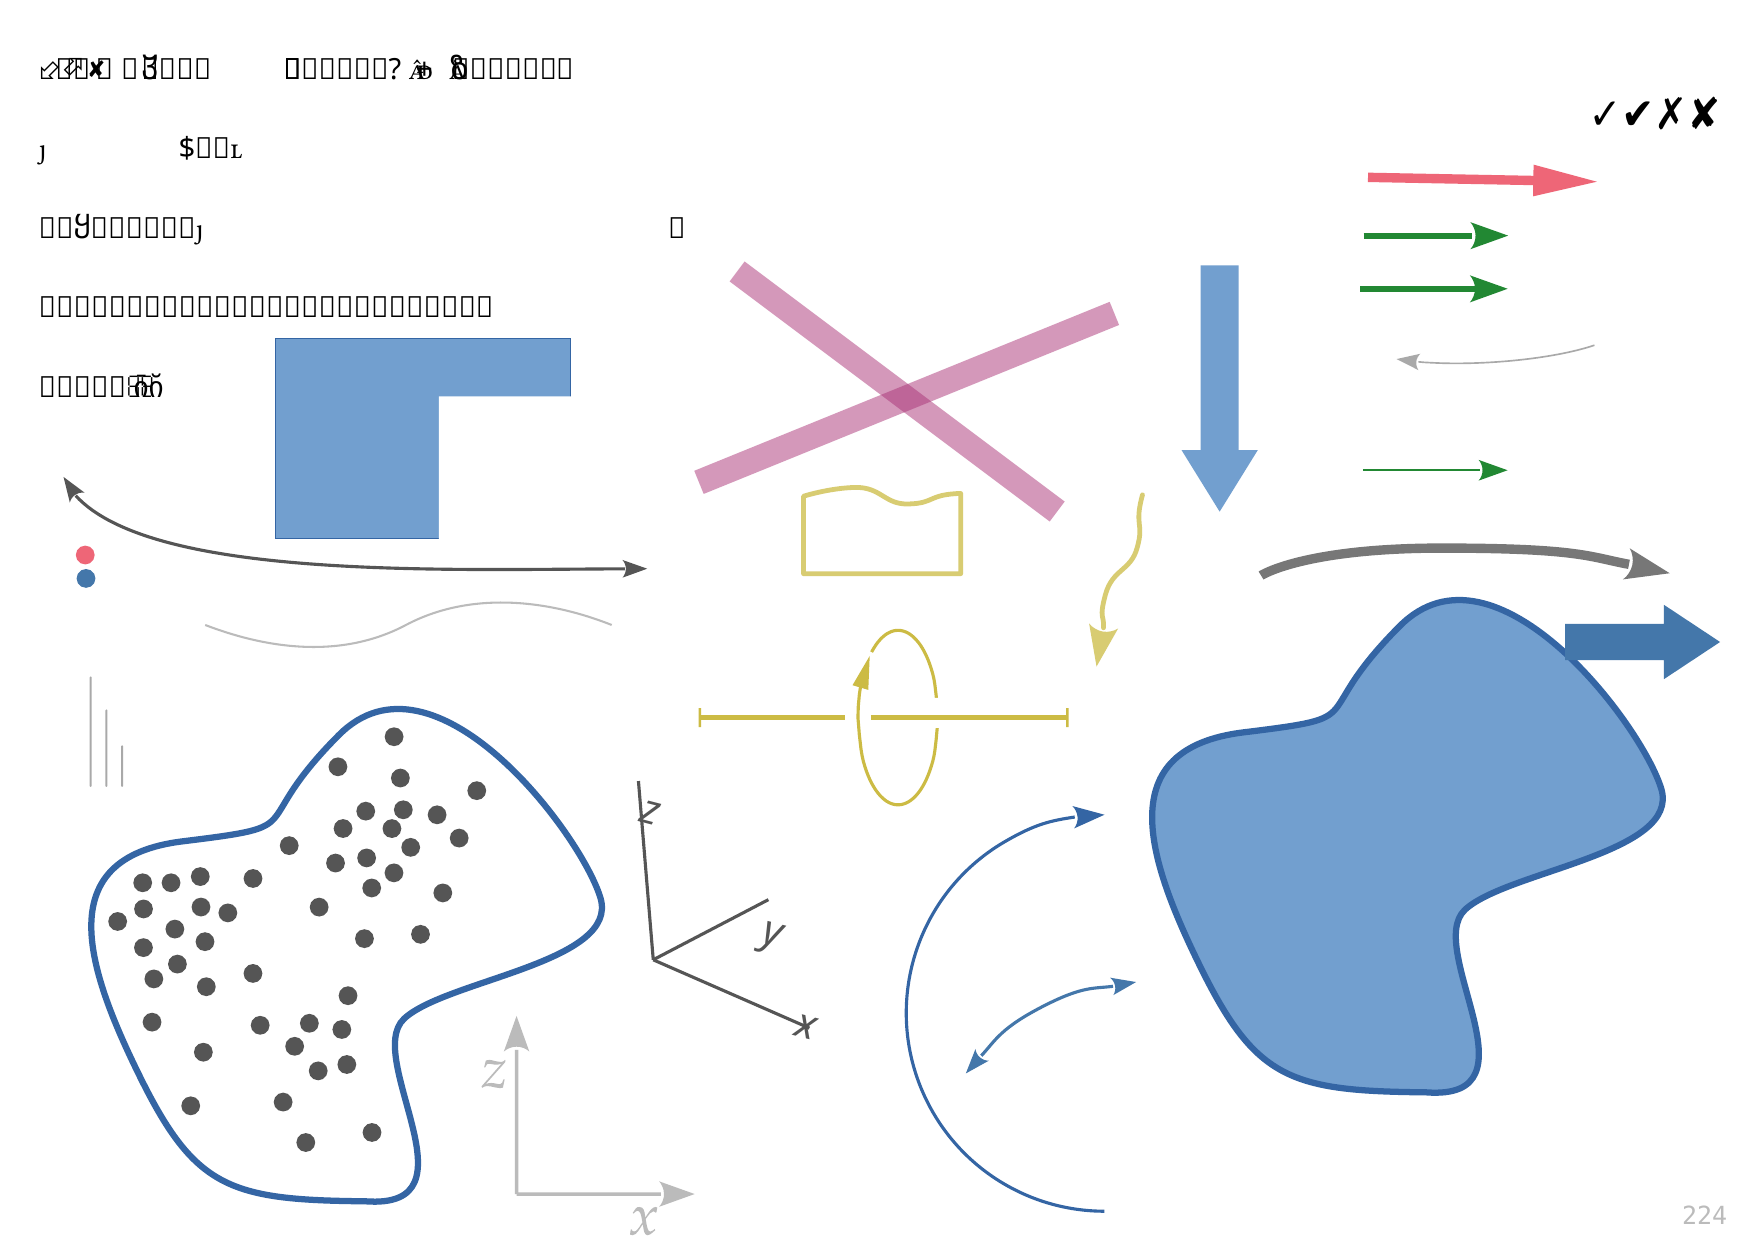

?  +
$


 
✓✔✗✘
z
y
x